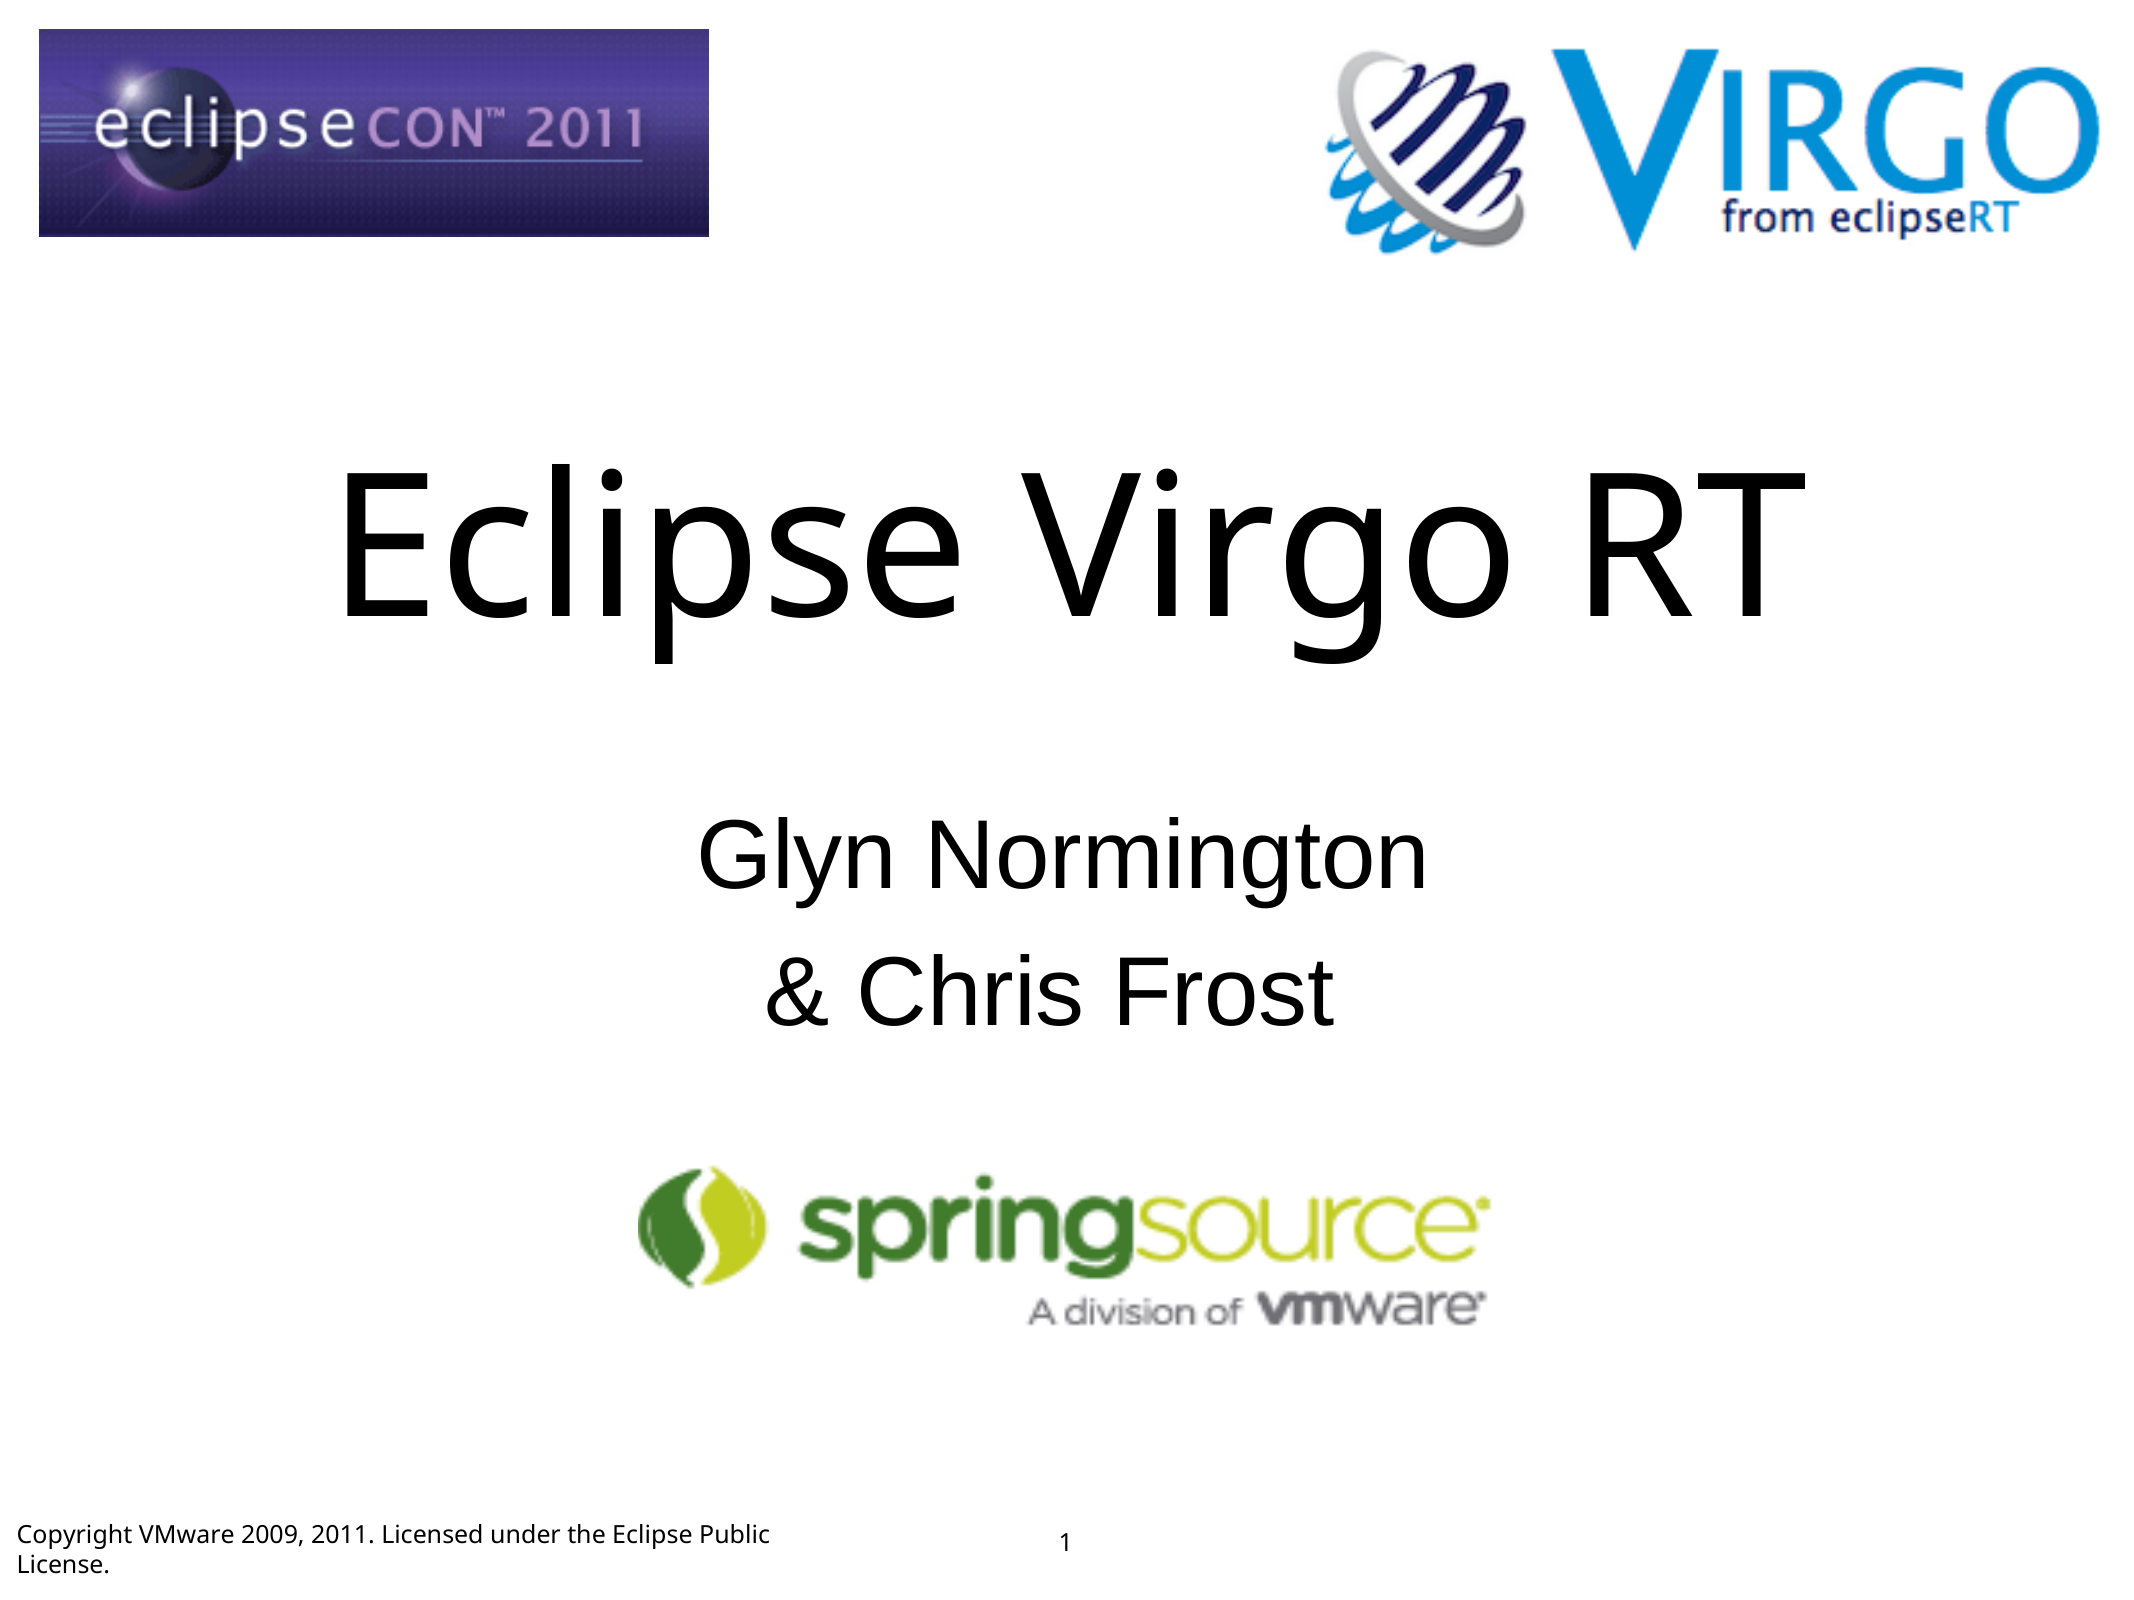

Eclipse Virgo RT
 Glyn Normington
& Chris Frost
1